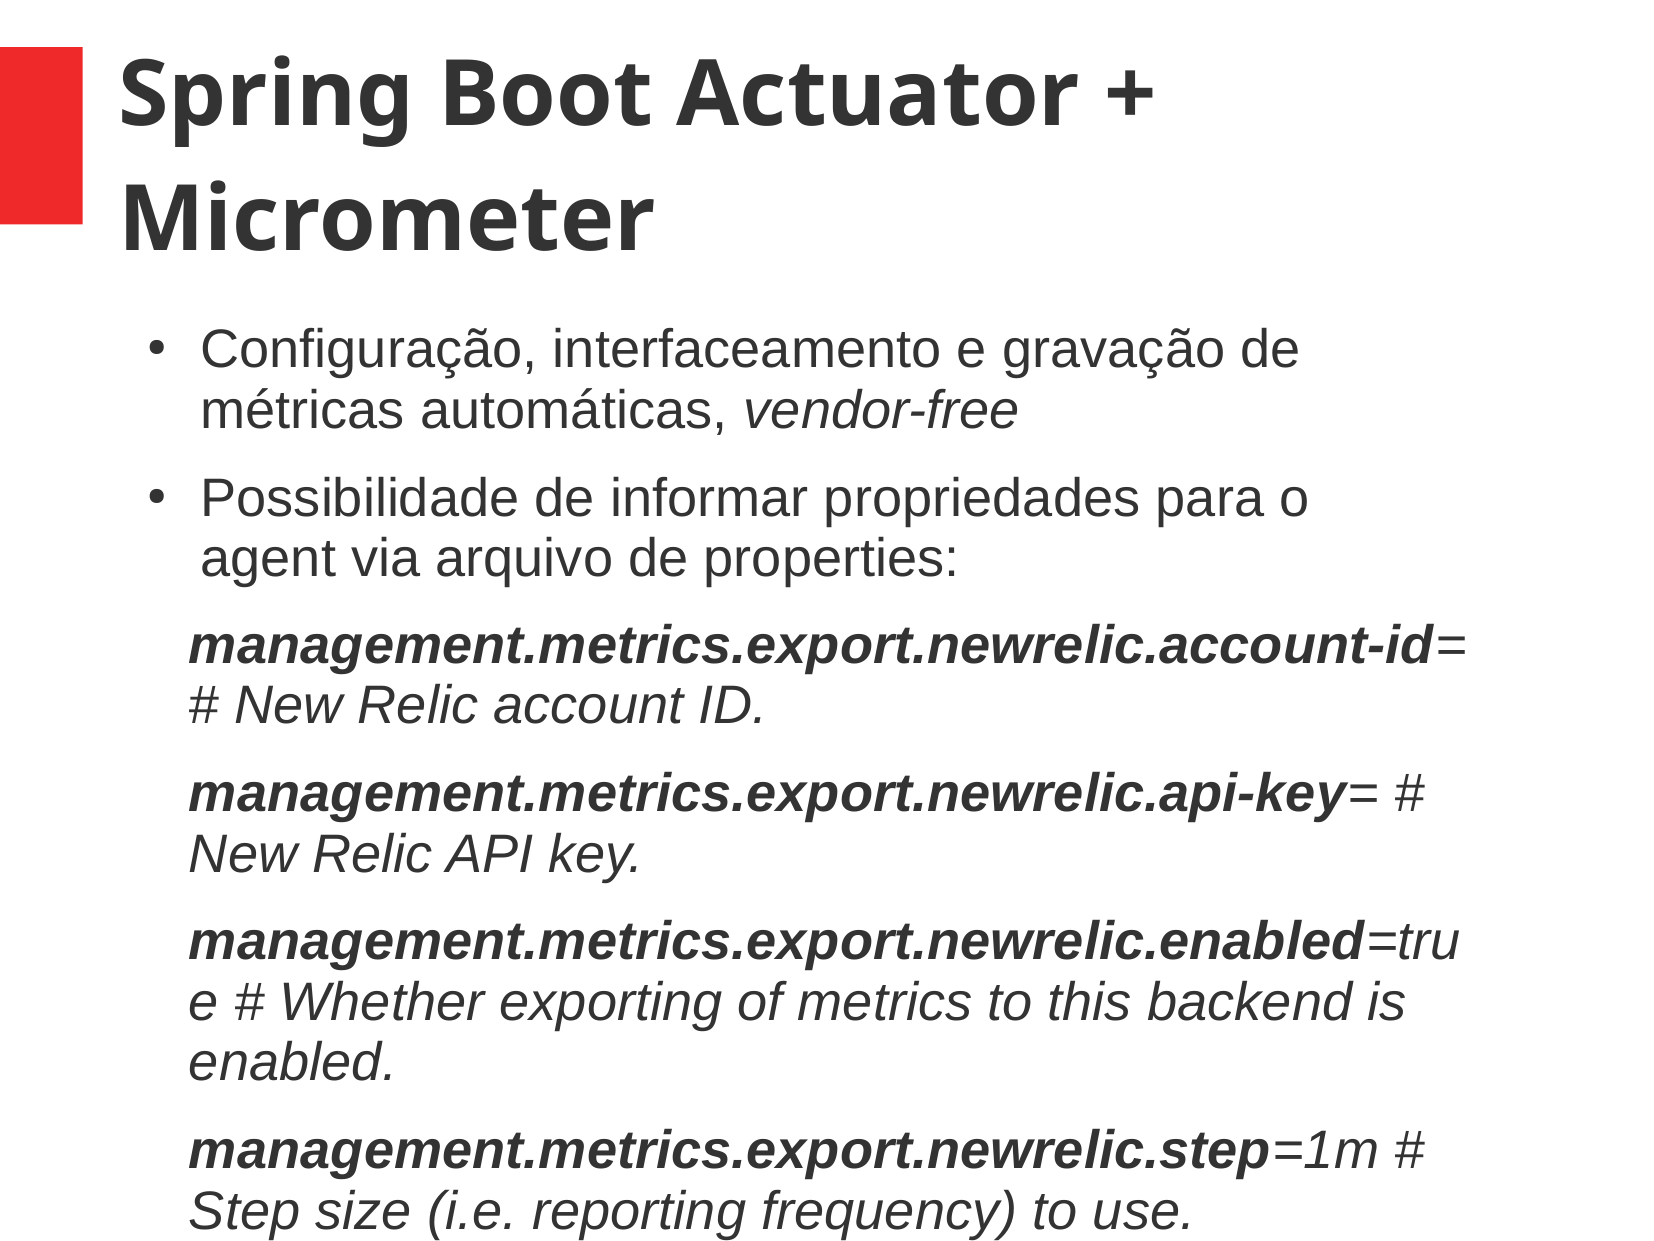

# Spring Boot Actuator + Micrometer
Configuração, interfaceamento e gravação de métricas automáticas, vendor-free
Possibilidade de informar propriedades para o agent via arquivo de properties:
management.metrics.export.newrelic.account-id= # New Relic account ID.
management.metrics.export.newrelic.api-key= # New Relic API key.
management.metrics.export.newrelic.enabled=true # Whether exporting of metrics to this backend is enabled.
management.metrics.export.newrelic.step=1m # Step size (i.e. reporting frequency) to use.